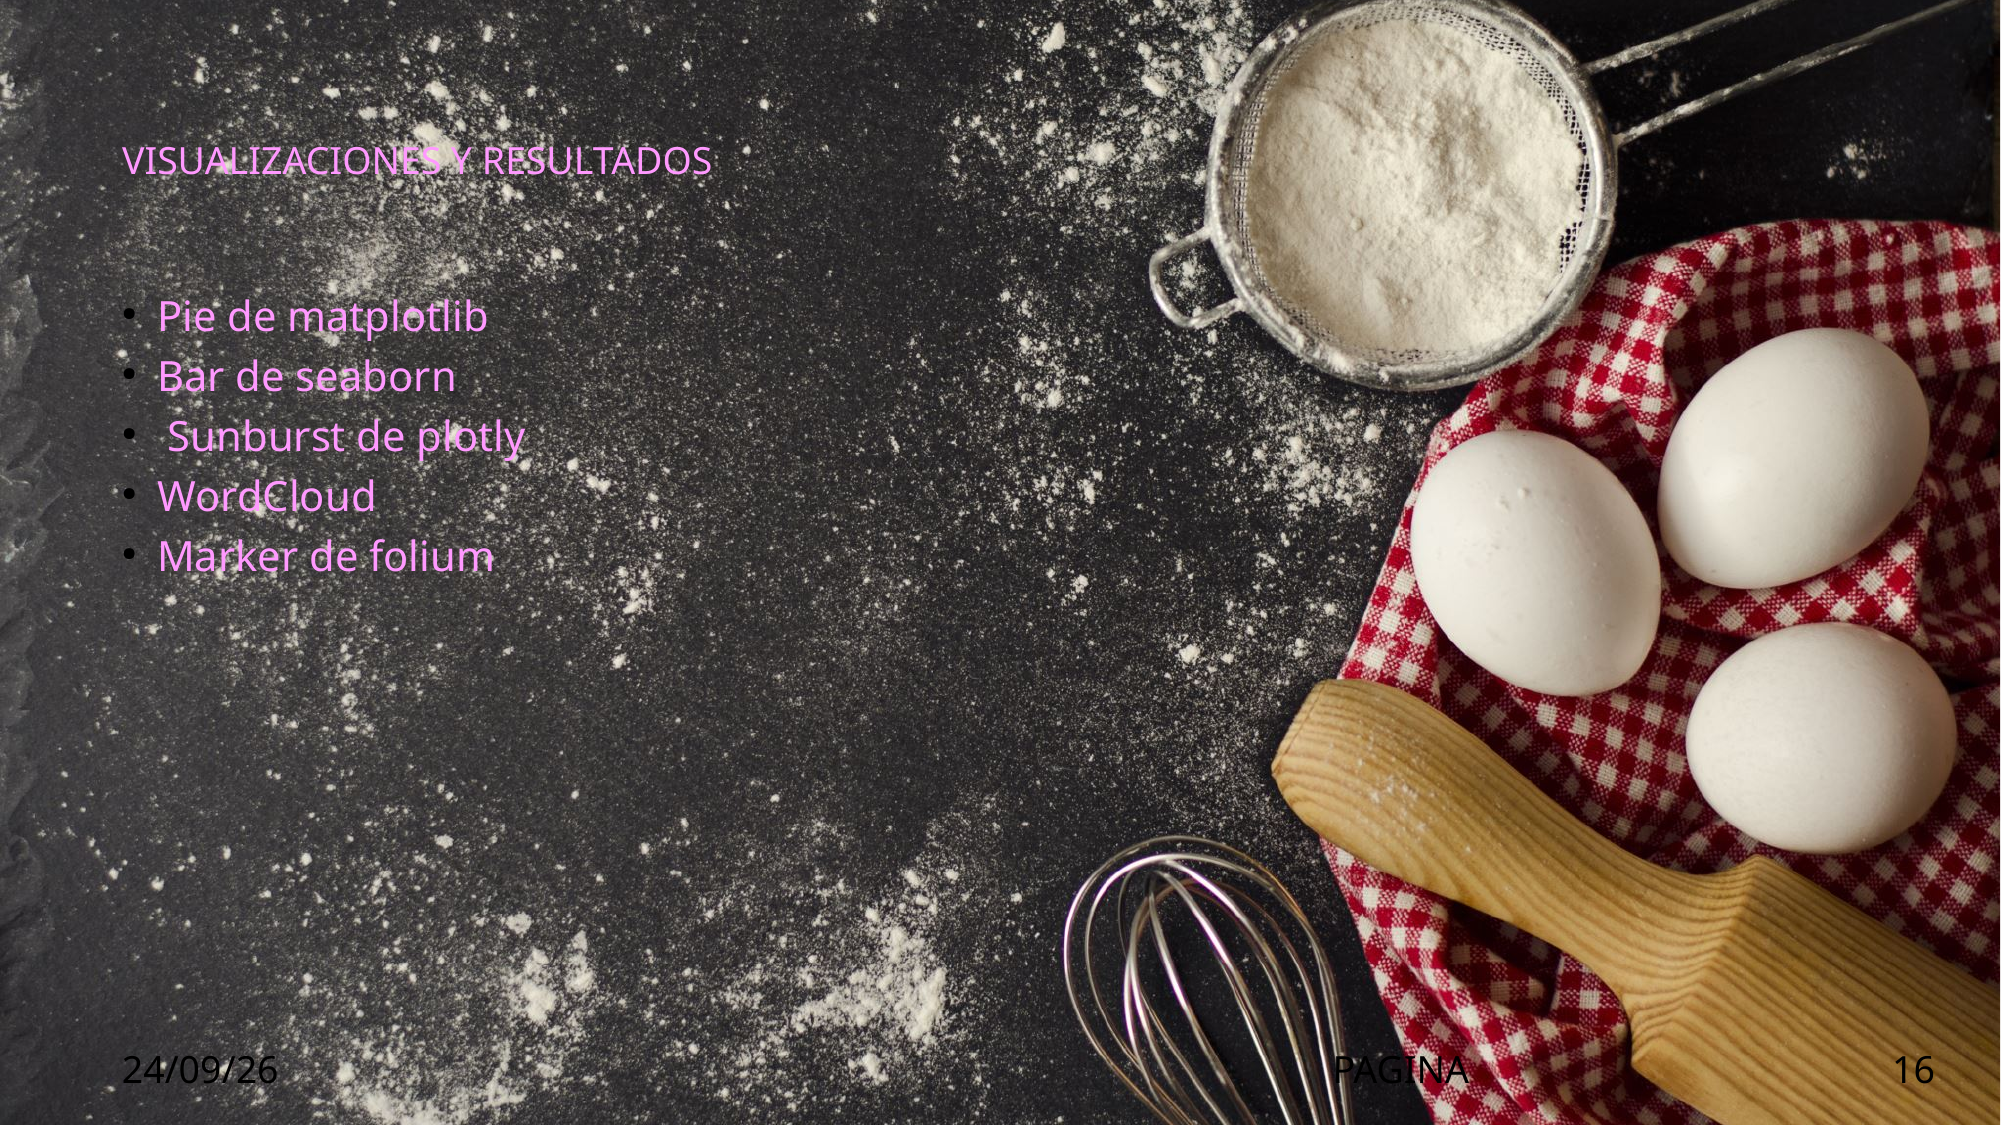

VISUALIZACIONES Y RESULTADOS
# Pie de matplotlib
Bar de seaborn
 Sunburst de plotly
WordCloud
Marker de folium
PAGINA